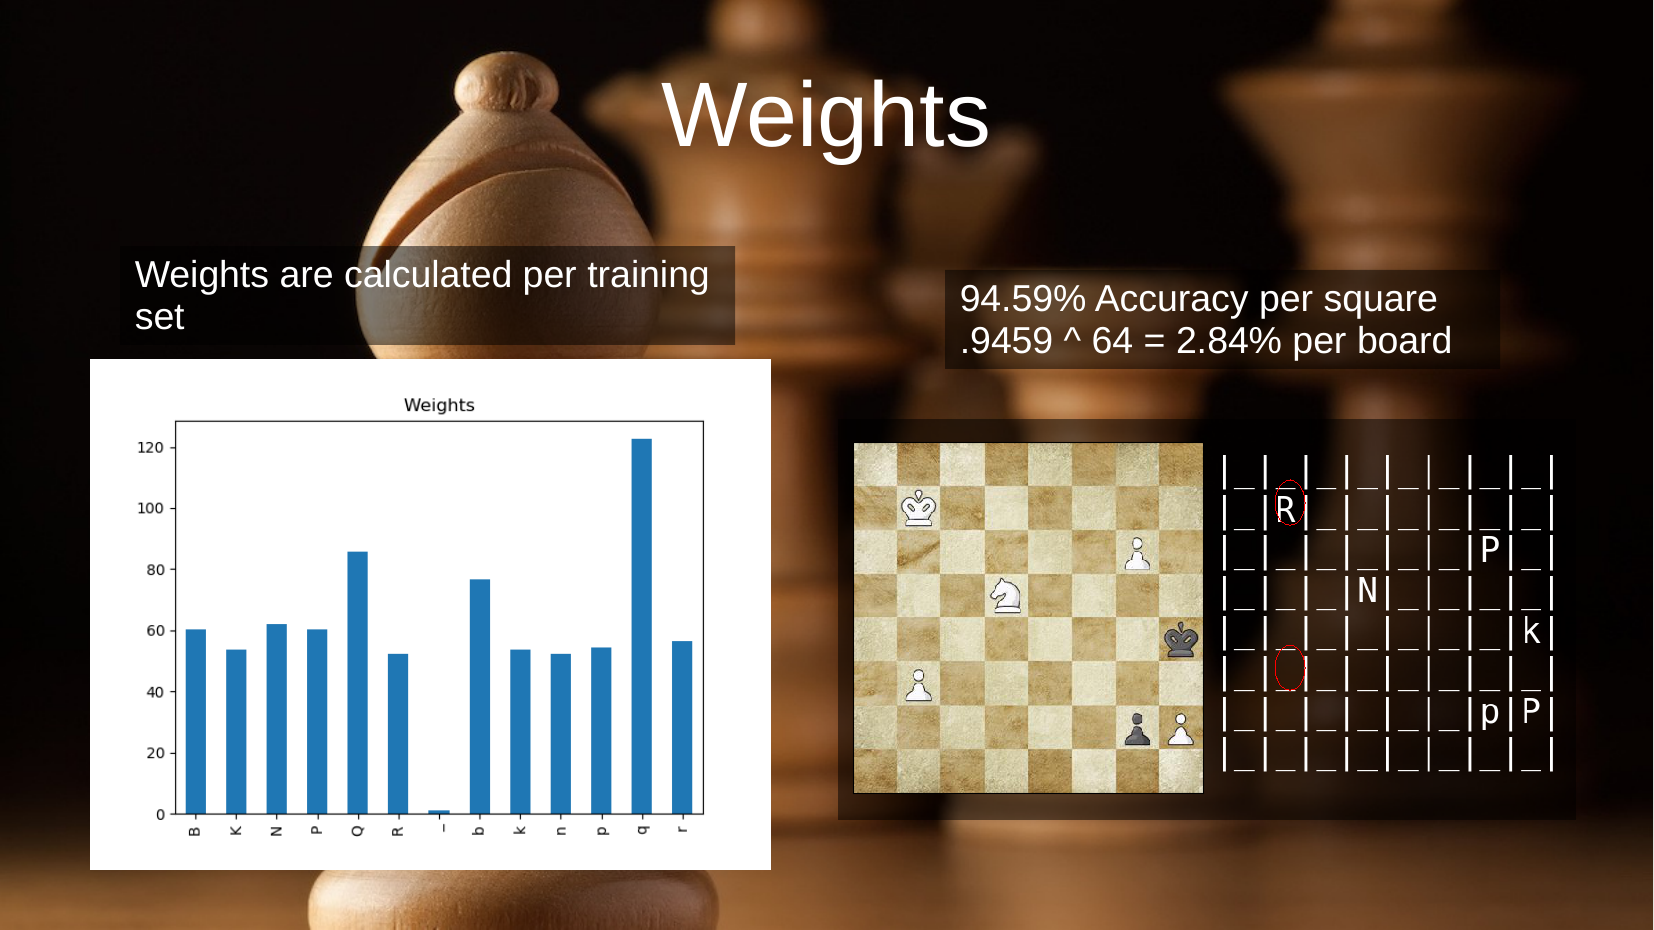

# Weights
Weights are calculated per training set
94.59% Accuracy per square
.9459 ^ 64 = 2.84% per board